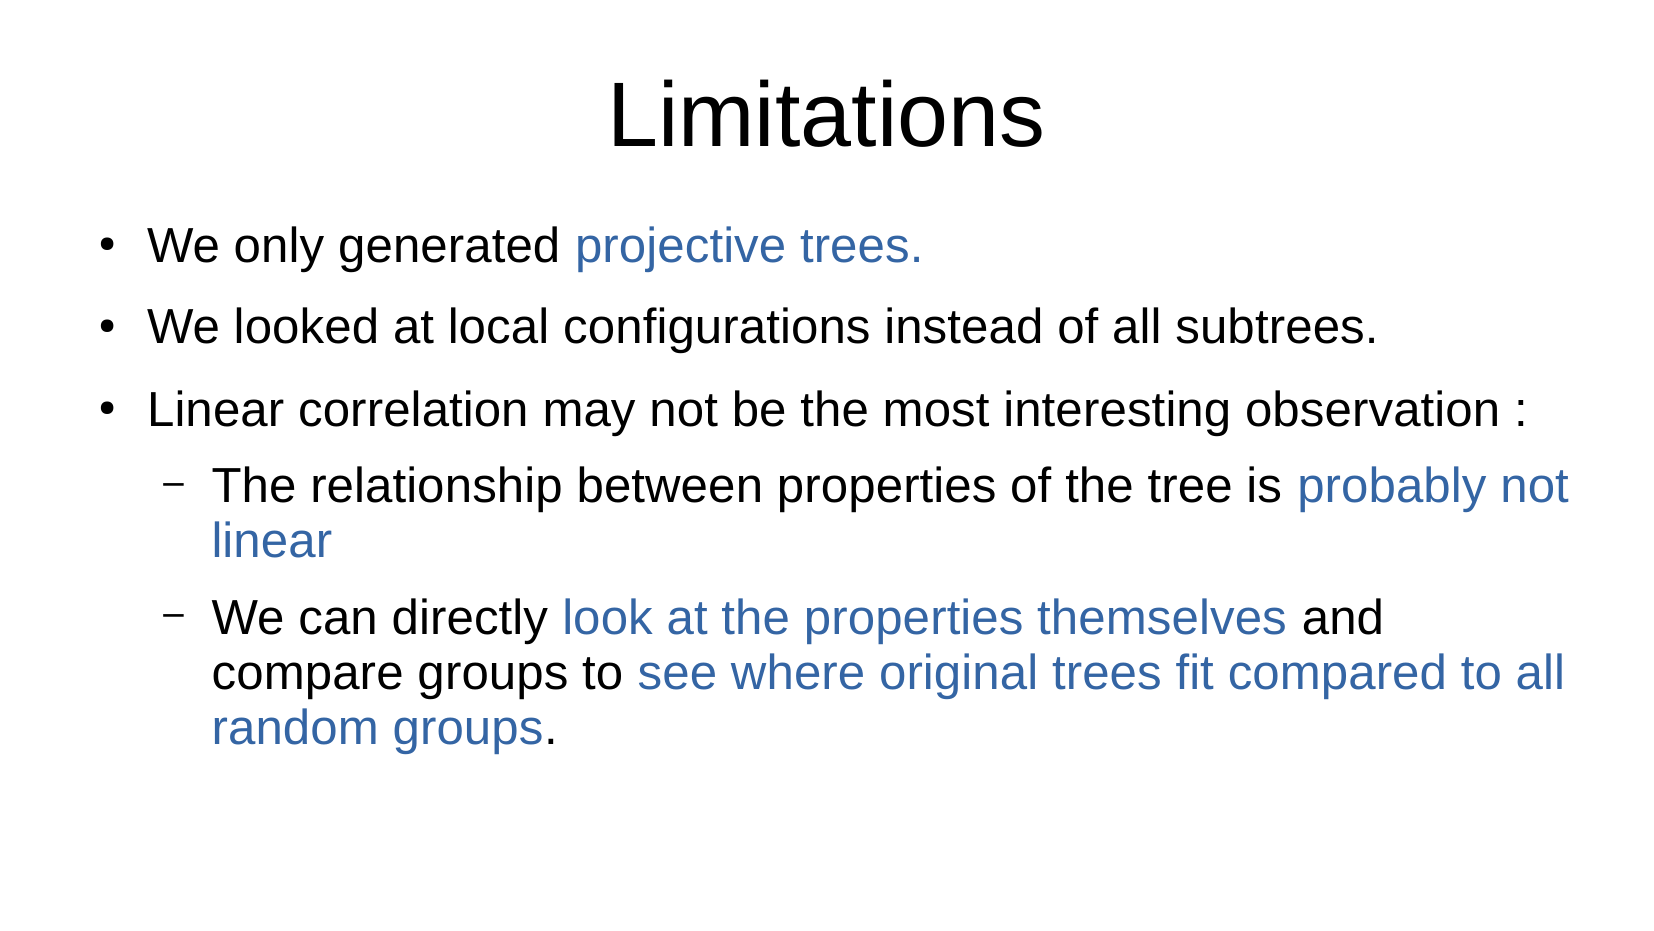

# Limitations
We only generated projective trees.
We looked at local configurations instead of all subtrees.
Linear correlation may not be the most interesting observation :
The relationship between properties of the tree is probably not linear
We can directly look at the properties themselves and compare groups to see where original trees fit compared to all random groups.